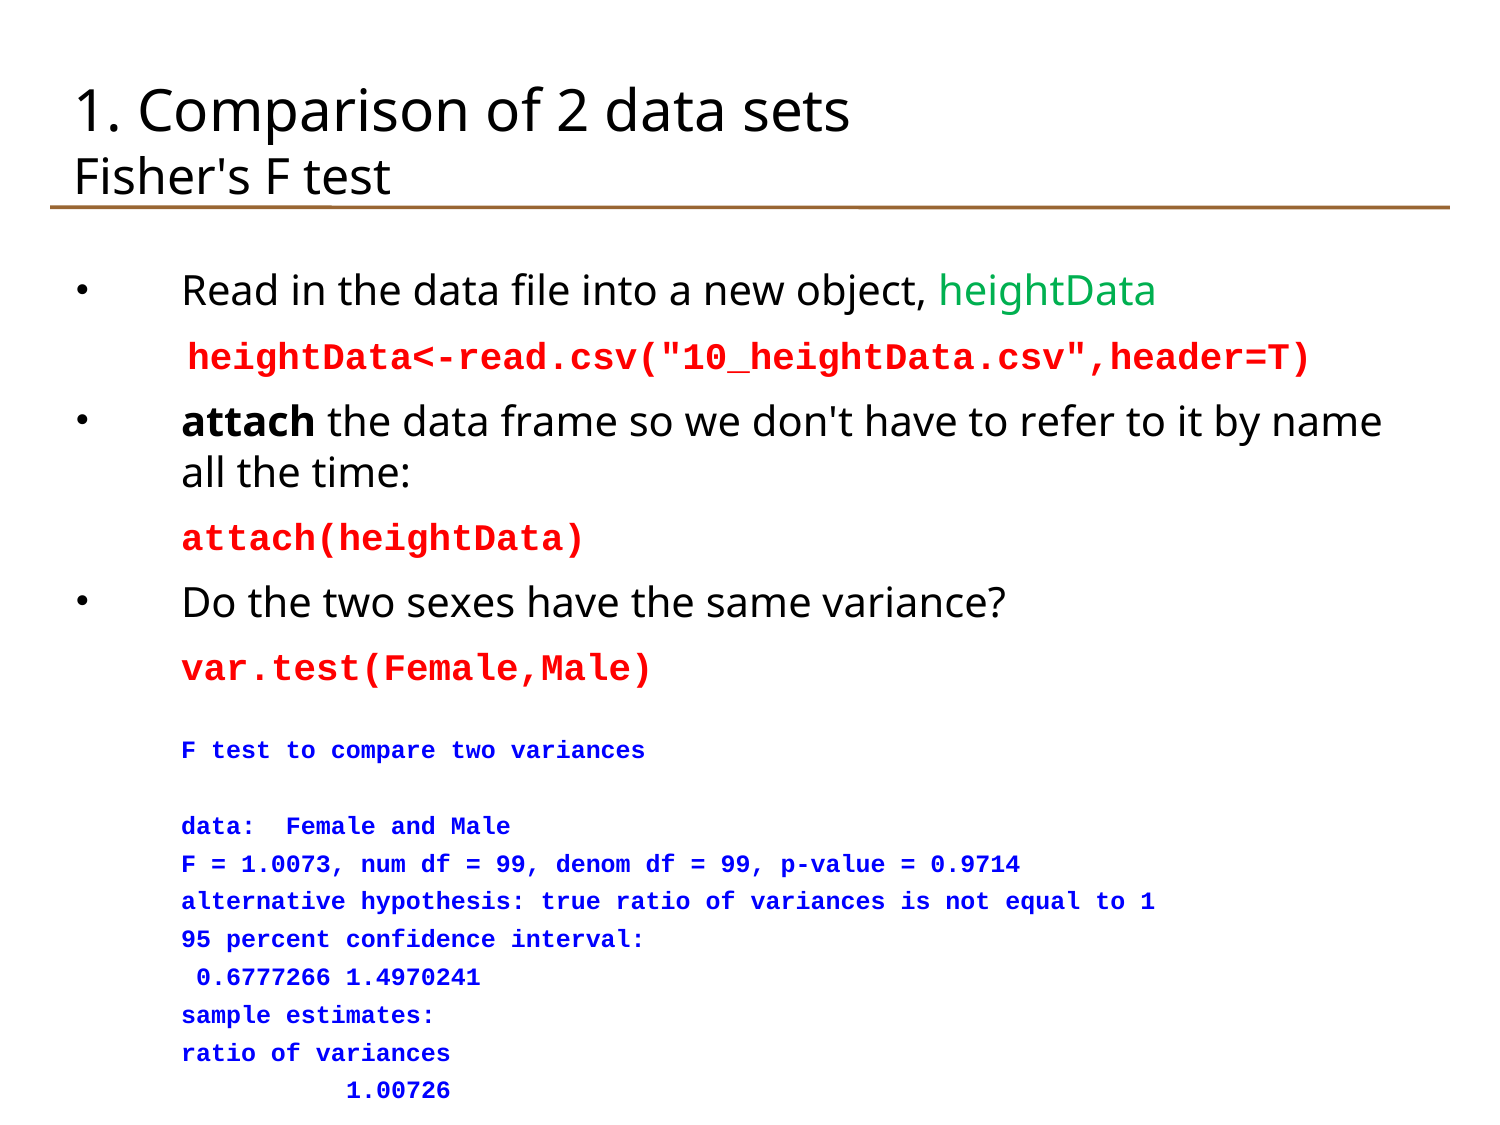

1. Comparison of 2 data sets
Fisher's F test
Read in the data file into a new object, heightData
heightData<-read.csv("10_heightData.csv",header=T)
attach the data frame so we don't have to refer to it by name all the time:
	attach(heightData)
Do the two sexes have the same variance?
	var.test(Female,Male)
	F test to compare two variances
	data: Female and Male
	F = 1.0073, num df = 99, denom df = 99, p-value = 0.9714
	alternative hypothesis: true ratio of variances is not equal to 1
	95 percent confidence interval:
	 0.6777266 1.4970241
	sample estimates:
	ratio of variances
	 1.00726